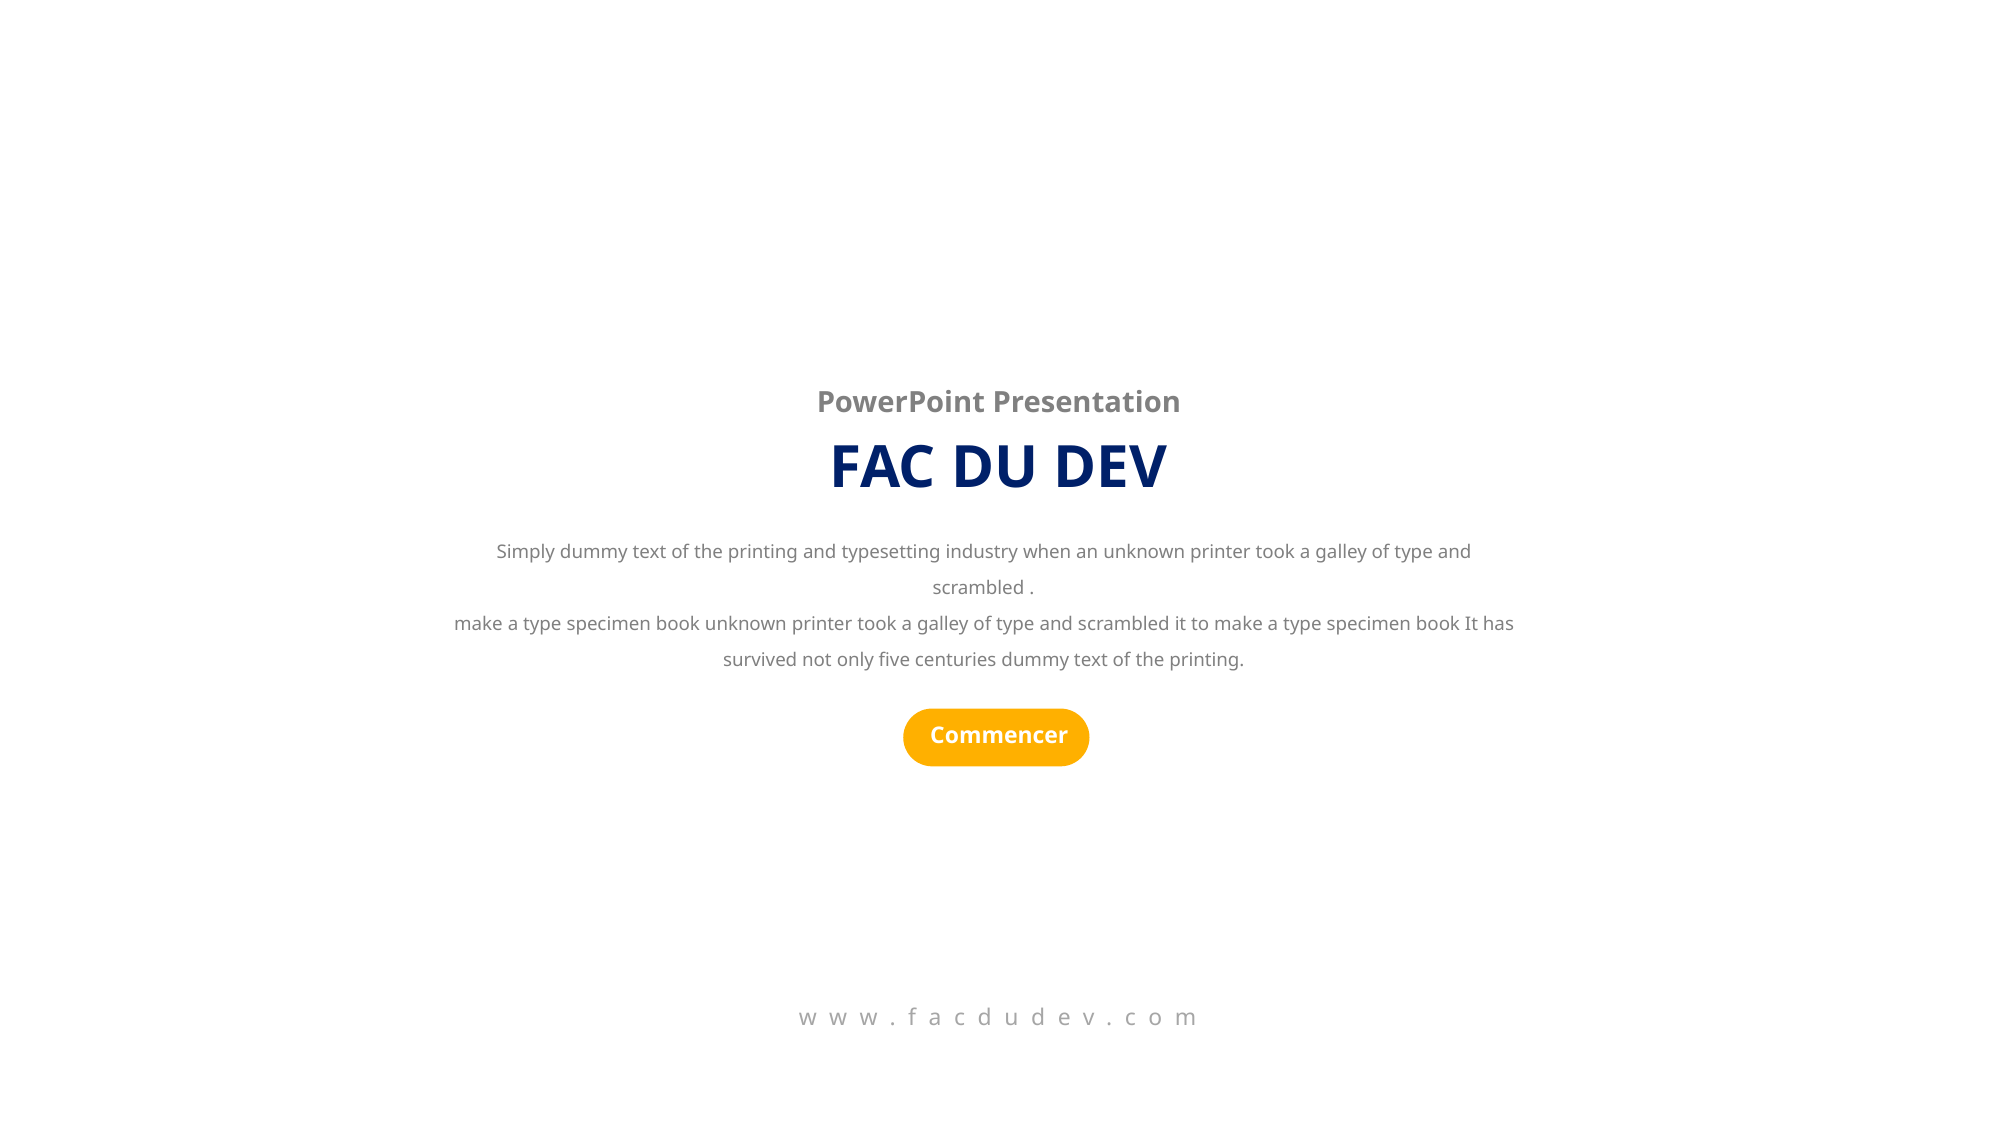

PowerPoint Presentation
FAC DU DEV
Simply dummy text of the printing and typesetting industry when an unknown printer took a galley of type and scrambled .
make a type specimen book unknown printer took a galley of type and scrambled it to make a type specimen book It has survived not only five centuries dummy text of the printing.
Commencer
www.facdudev.com